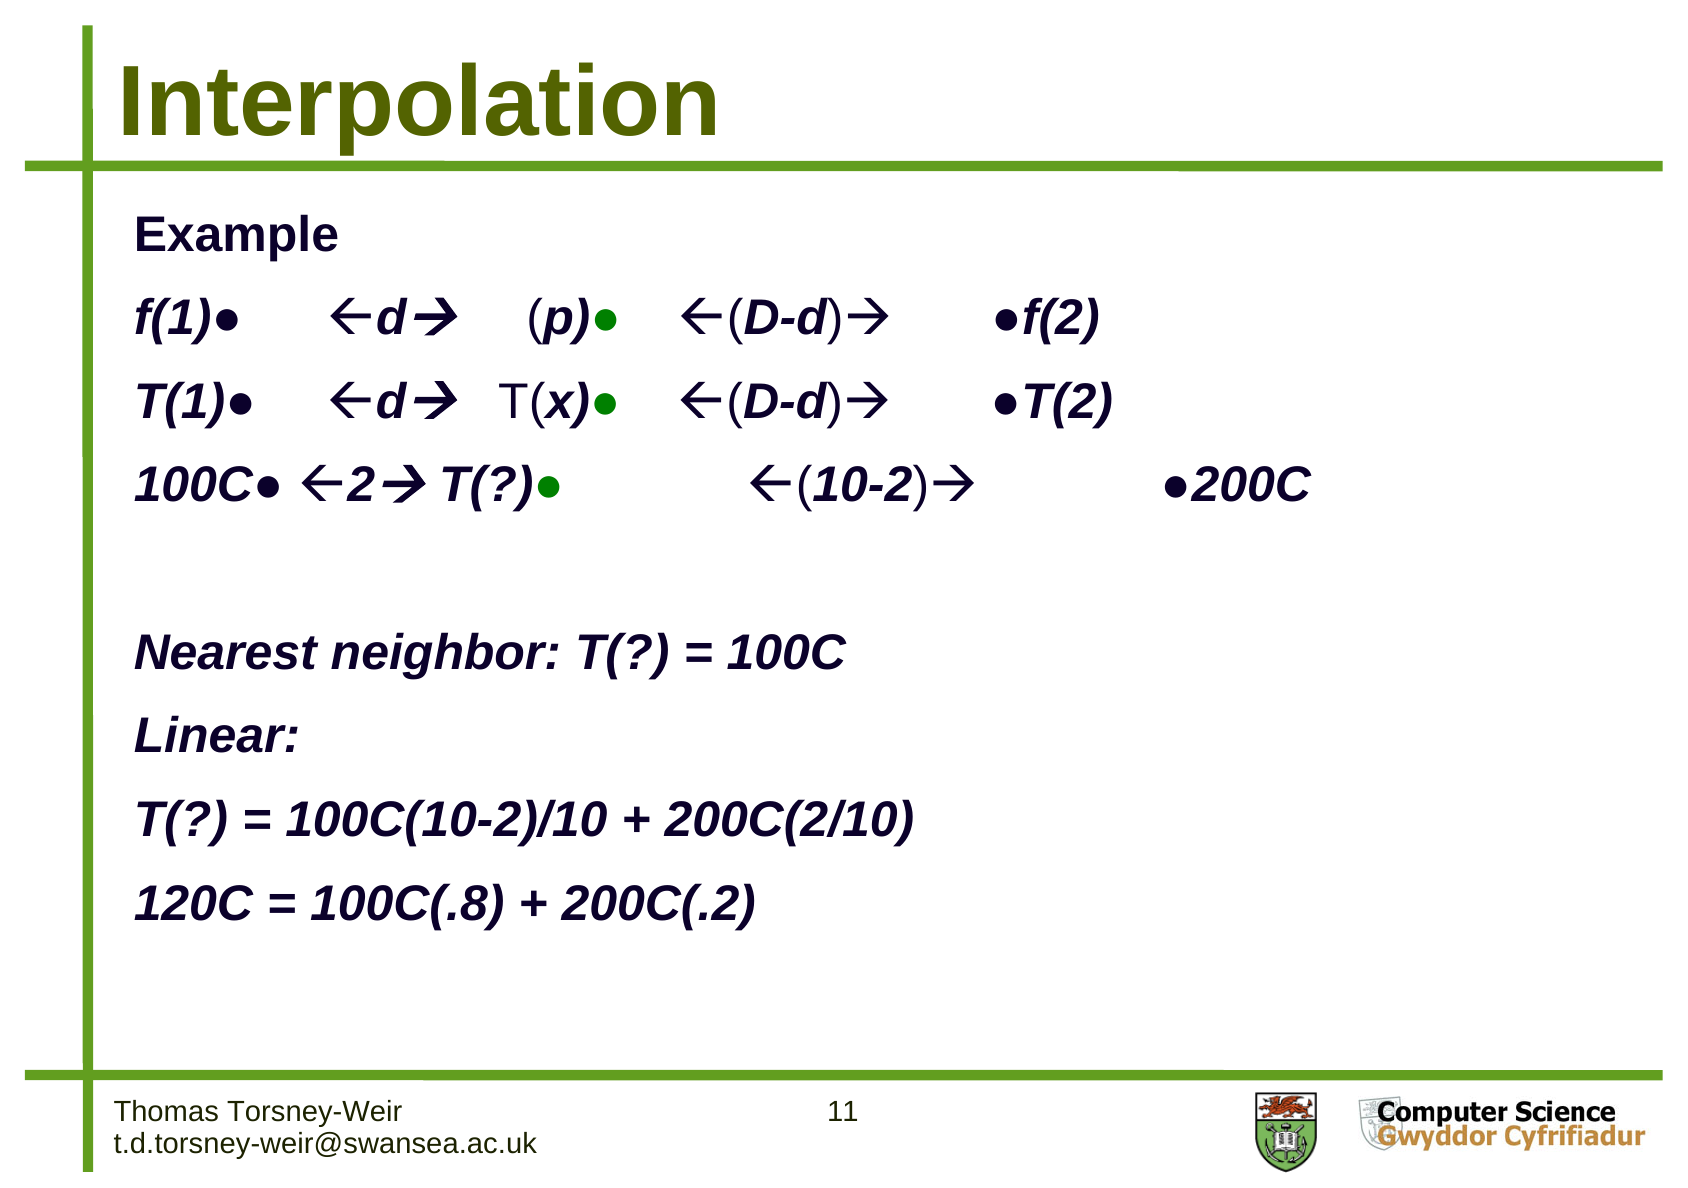

# Interpolation
Example
f(1)● d (p)● (D-d) ●f(2)
T(1)● d T(x)● (D-d) ●T(2)
100C● 2 T(?)● (10-2) ●200C
Nearest neighbor: T(?) = 100C
Linear:
T(?) = 100C(10-2)/10 + 200C(2/10)
120C = 100C(.8) + 200C(.2)